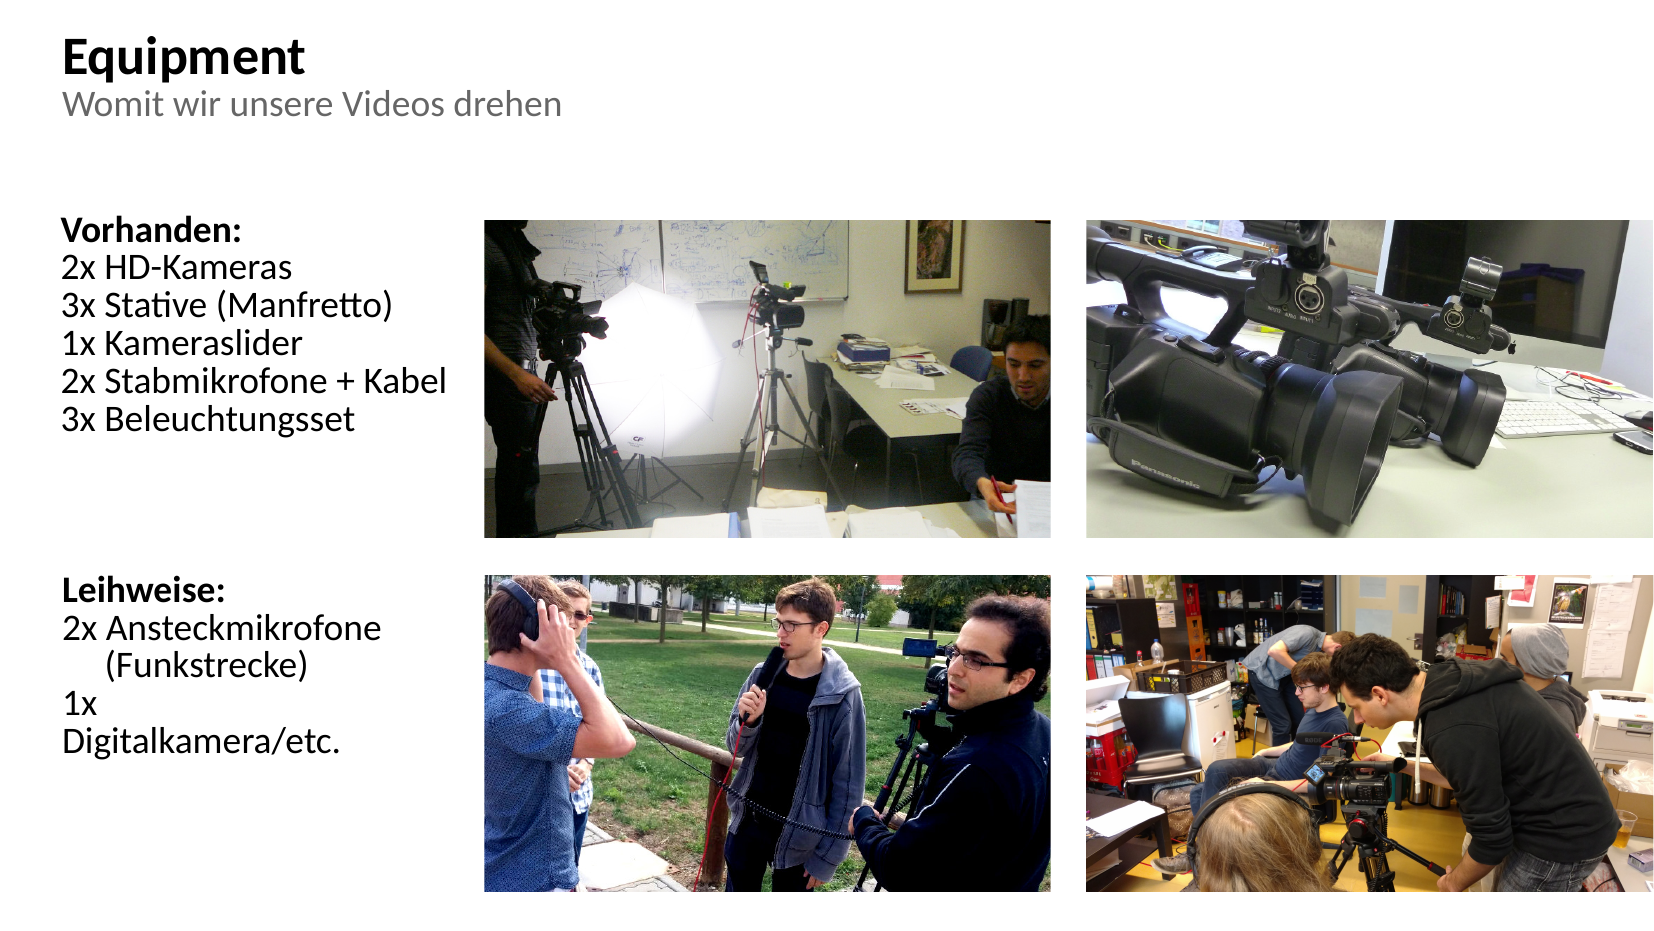

RiedbergTV
Welche Videos gibt es denn nun?
Equipment
Womit wir unsere Videos drehen
Vorhanden:
2x HD-Kameras
3x Stative (Manfretto)
1x Kameraslider
2x Stabmikrofone + Kabel
3x Beleuchtungsset
Leihweise:
2x Ansteckmikrofone
 (Funkstrecke)
1x Digitalkamera/etc.